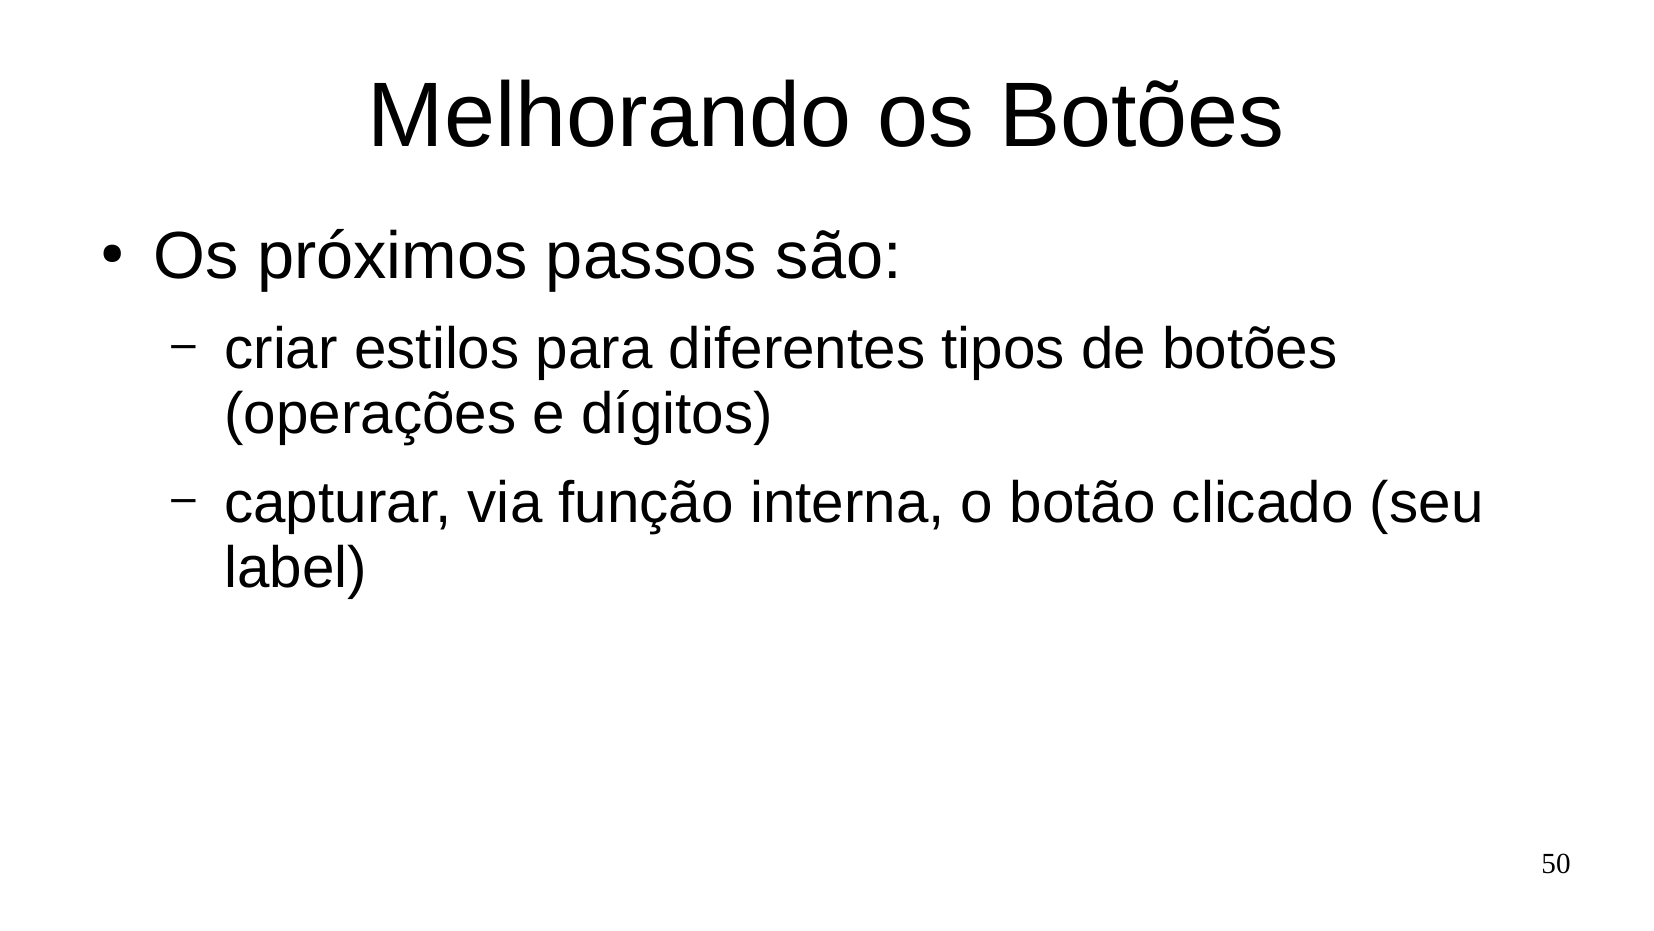

# Melhorando os Botões
Os próximos passos são:
criar estilos para diferentes tipos de botões (operações e dígitos)
capturar, via função interna, o botão clicado (seu label)
50